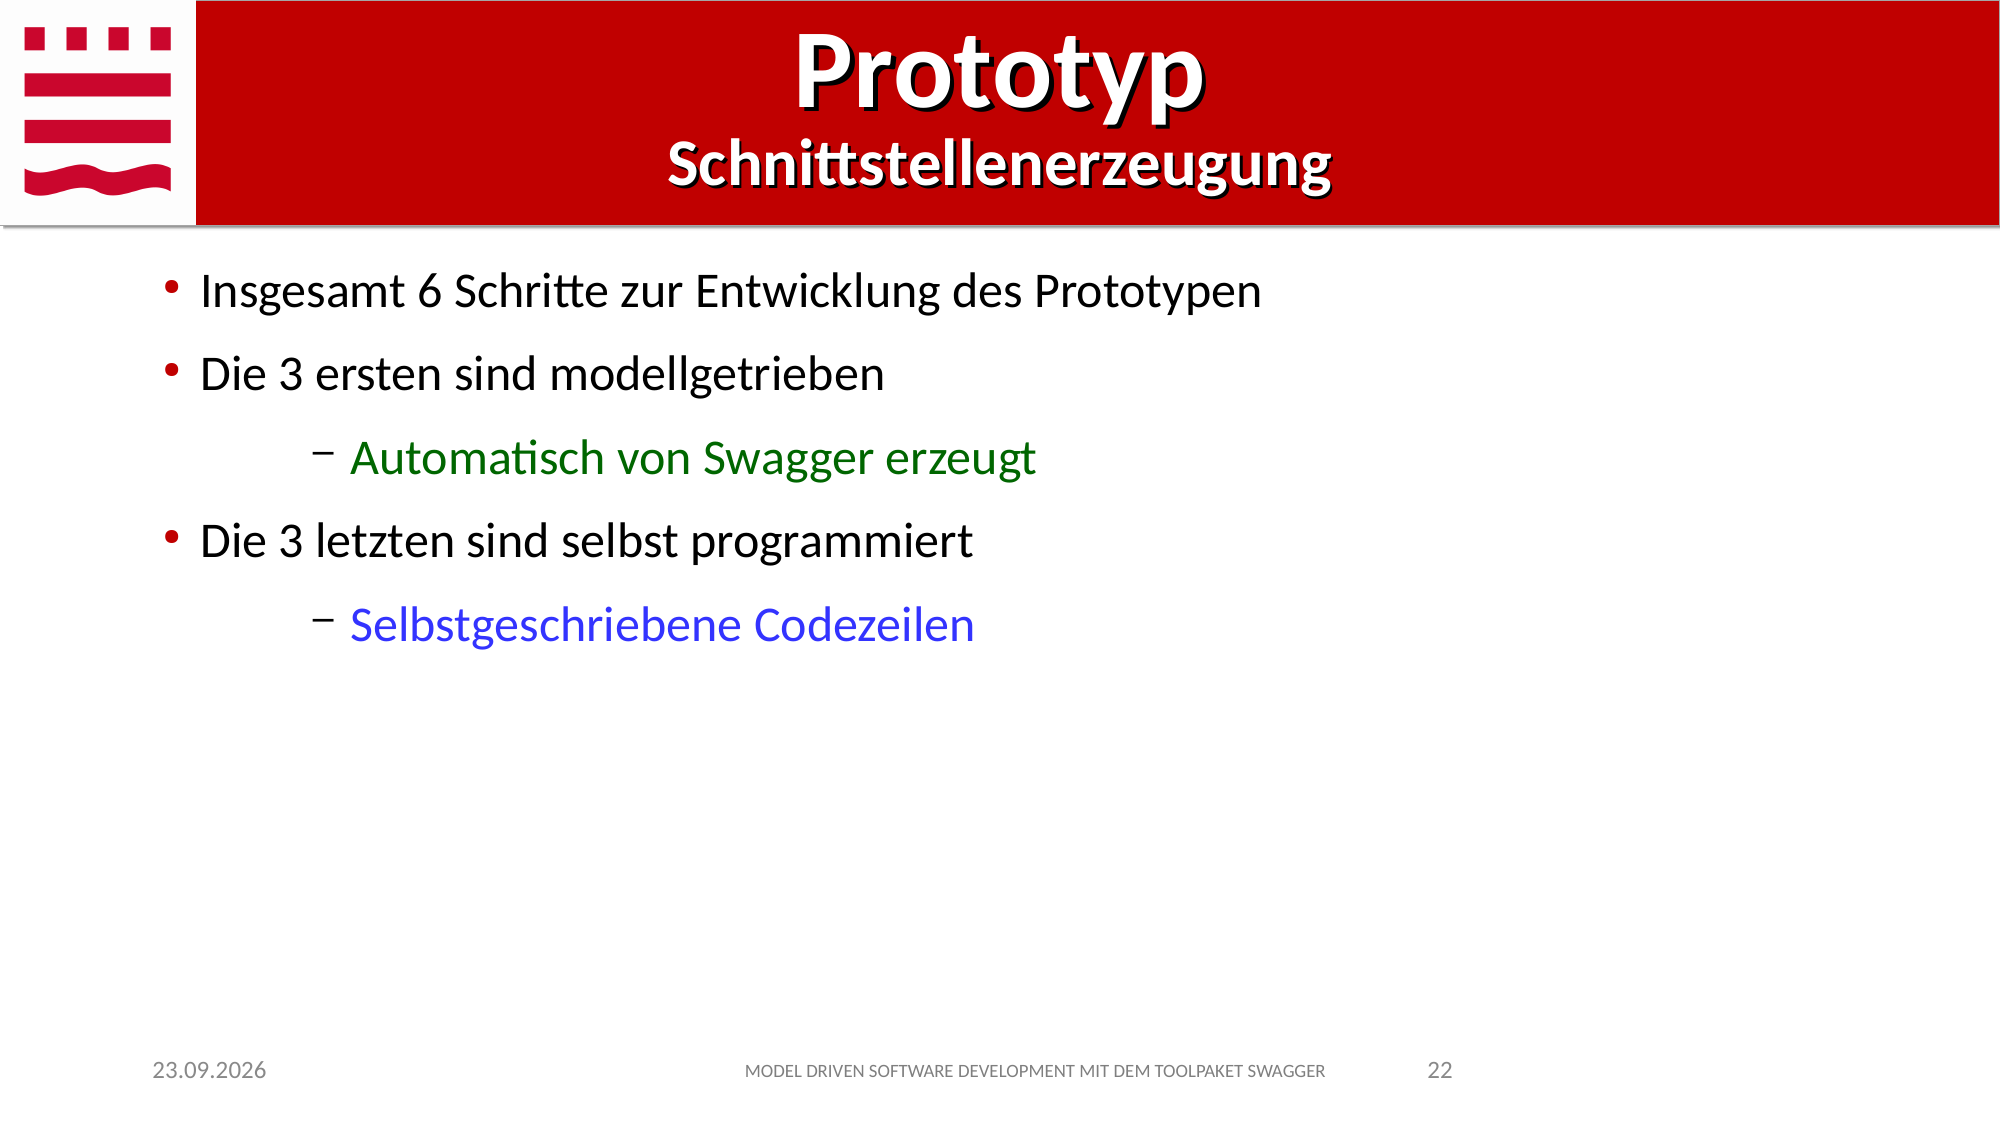

Prototyp
Schnittstellenerzeugung
# Insgesamt 6 Schritte zur Entwicklung des Prototypen
Die 3 ersten sind modellgetrieben
Automatisch von Swagger erzeugt
Die 3 letzten sind selbst programmiert
Selbstgeschriebene Codezeilen
MODEL DRIVEN SOFTWARE DEVELOPMENT MIT DEM TOOLPAKET SWAGGER
22